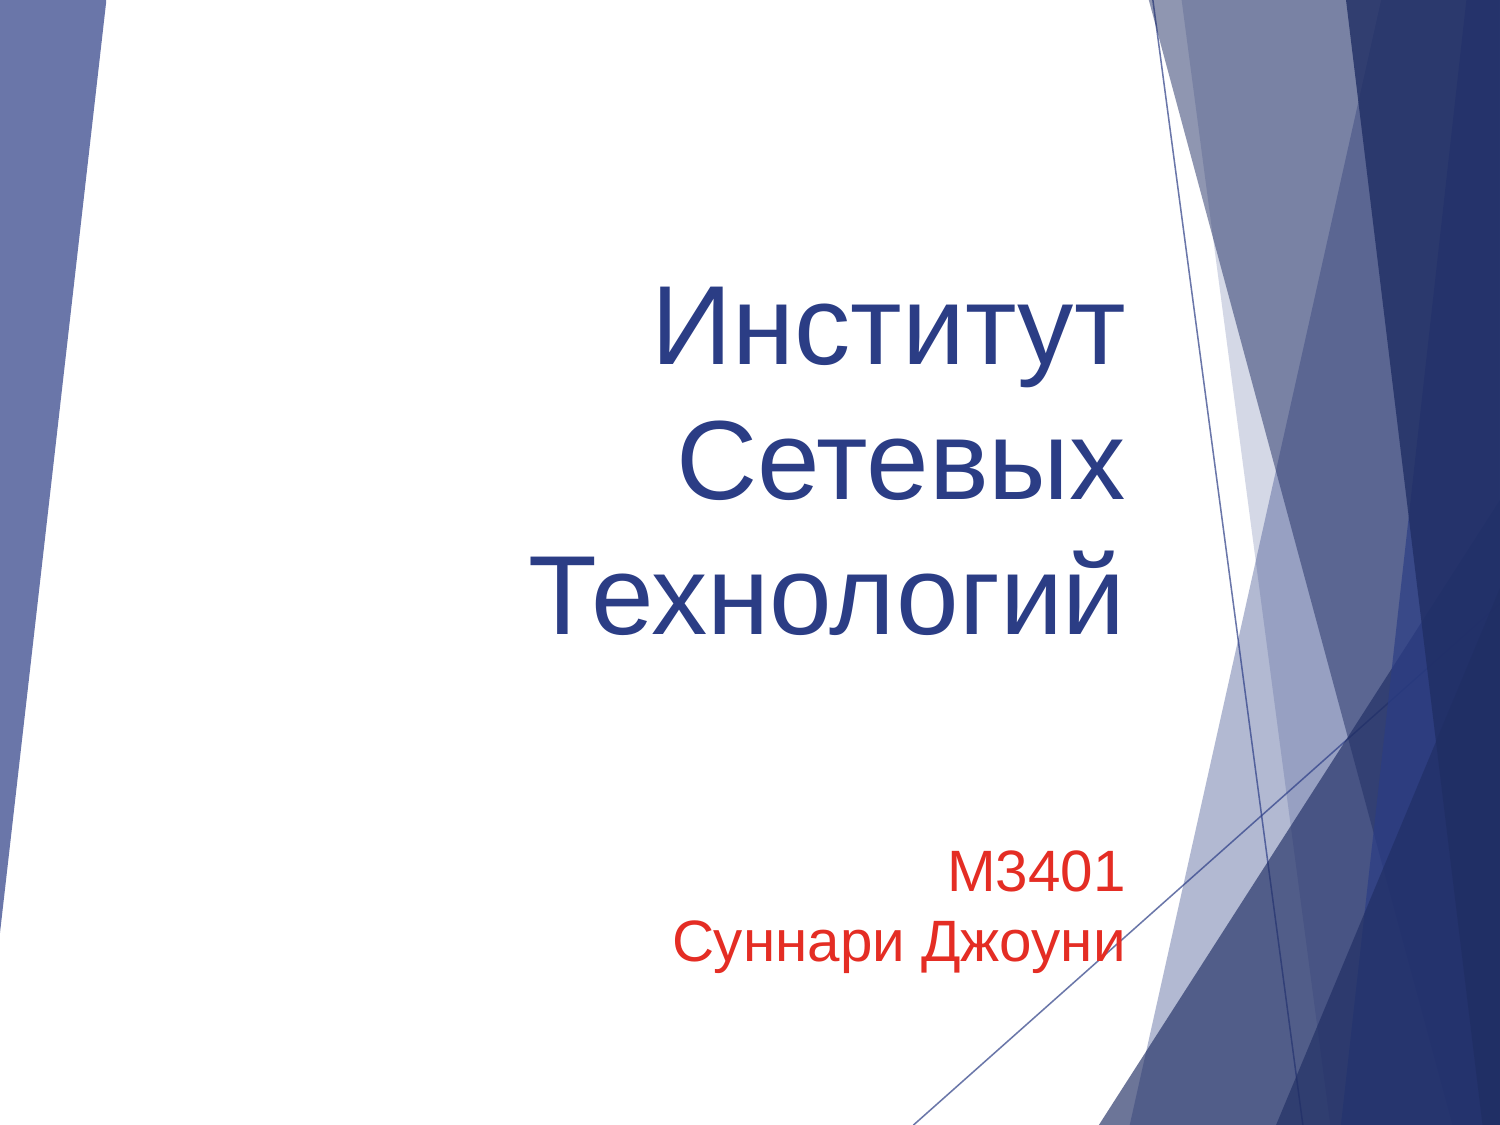

# Институт Сетевых Технологий
М3401
Суннари Джоуни